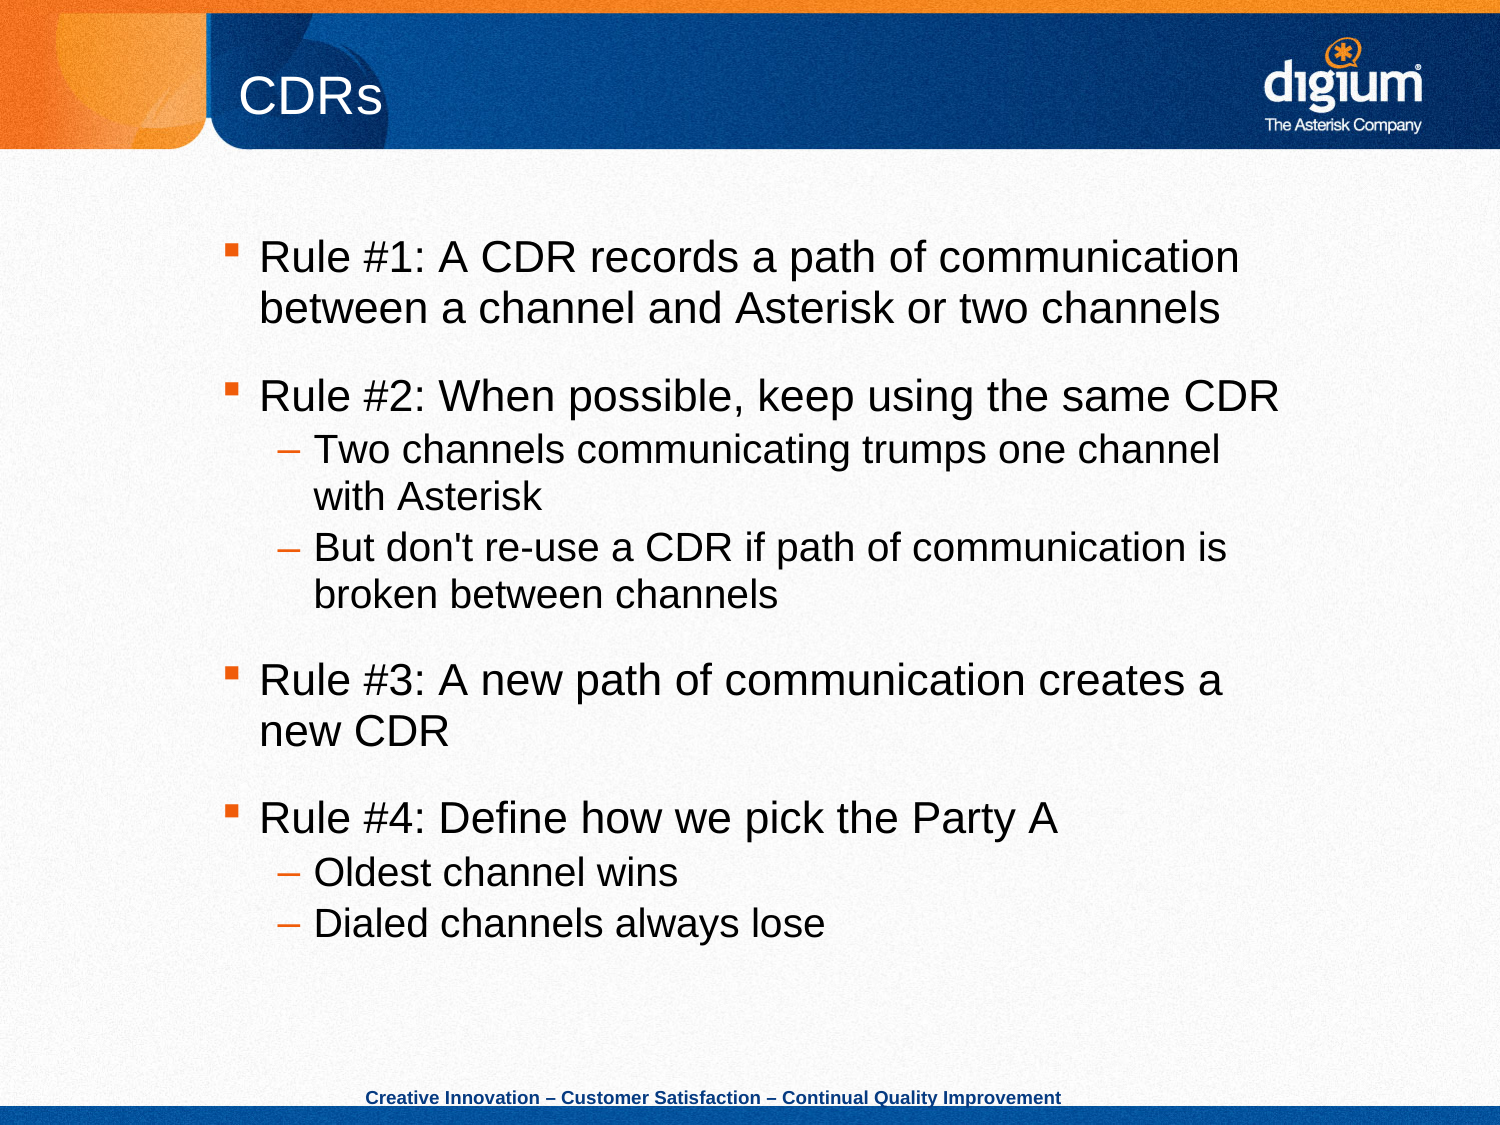

# CDRs
Rule #1: A CDR records a path of communication between a channel and Asterisk or two channels
Rule #2: When possible, keep using the same CDR
Two channels communicating trumps one channel with Asterisk
But don't re-use a CDR if path of communication is broken between channels
Rule #3: A new path of communication creates a new CDR
Rule #4: Define how we pick the Party A
Oldest channel wins
Dialed channels always lose